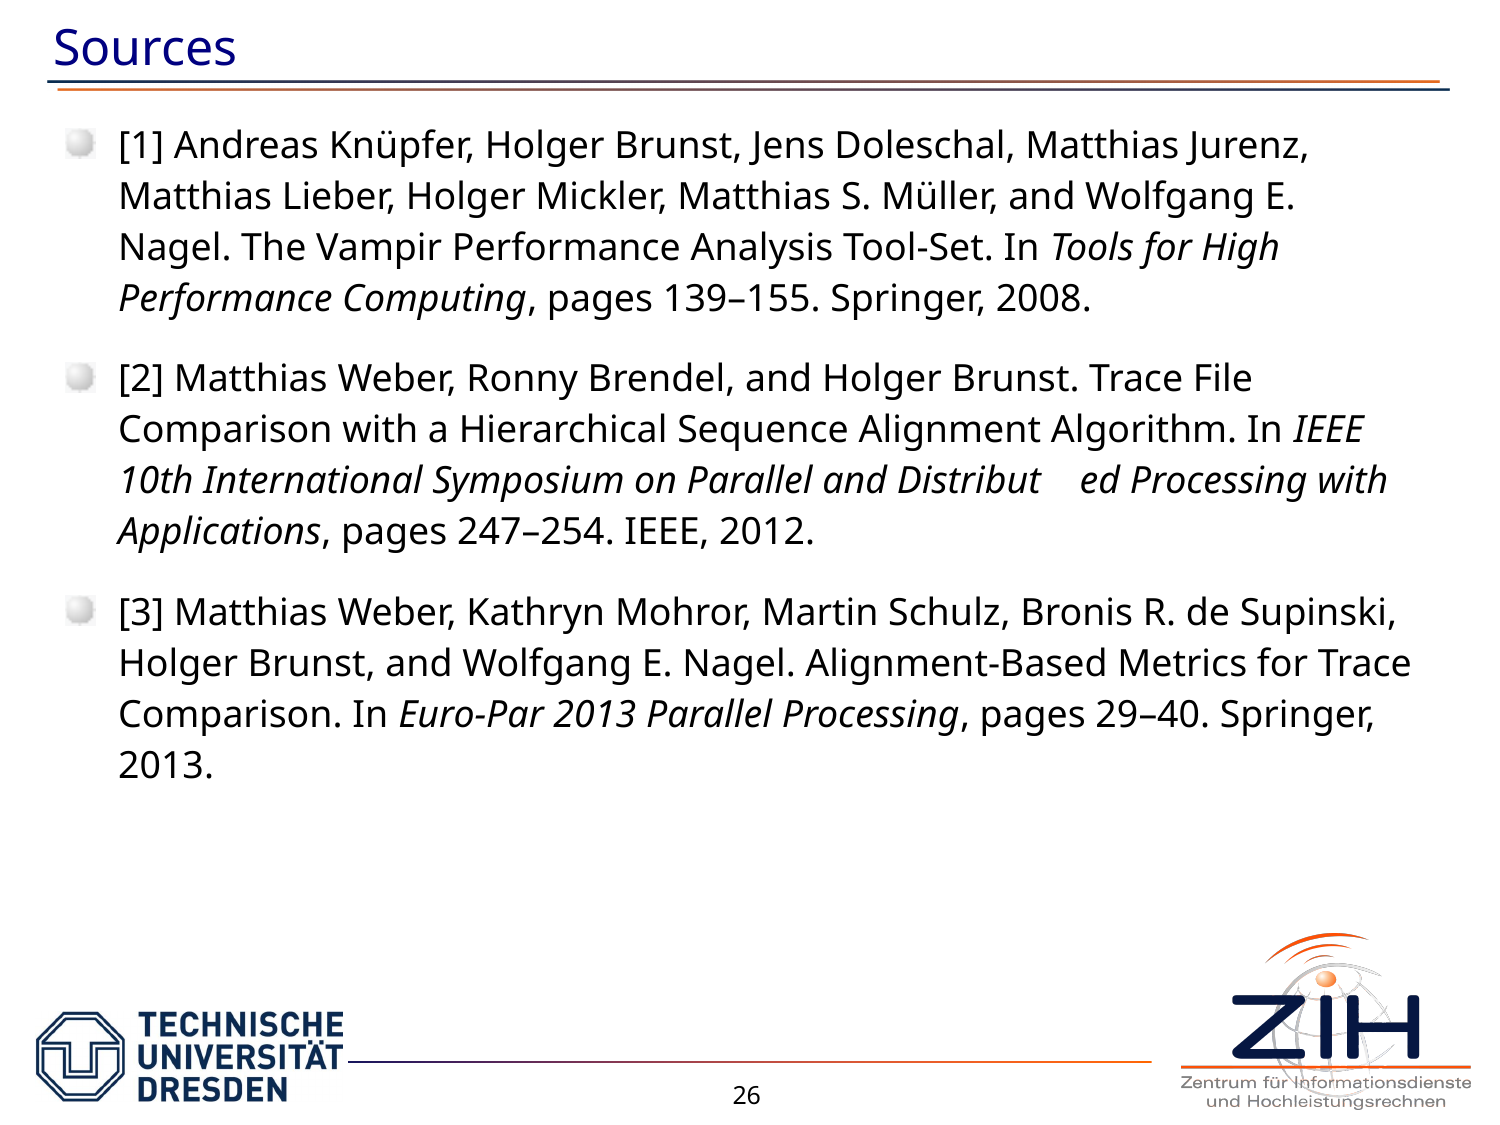

# Sources
[1] Andreas Knüpfer, Holger Brunst, Jens Doleschal, Matthias Jurenz, Matthias Lieber, Holger Mickler, Matthias S. Müller, and Wolfgang E. Nagel. The Vampir Performance Analysis Tool-Set. In Tools for High Performance Computing, pages 139–155. Springer, 2008.
[2] Matthias Weber, Ronny Brendel, and Holger Brunst. Trace File Comparison with a Hierarchical Sequence Alignment Algorithm. In IEEE 10th International Symposium on Parallel and Distribut ed Processing with Applications, pages 247–254. IEEE, 2012.
[3] Matthias Weber, Kathryn Mohror, Martin Schulz, Bronis R. de Supinski, Holger Brunst, and Wolfgang E. Nagel. Alignment-Based Metrics for Trace Comparison. In Euro-Par 2013 Parallel Processing, pages 29–40. Springer, 2013.
26